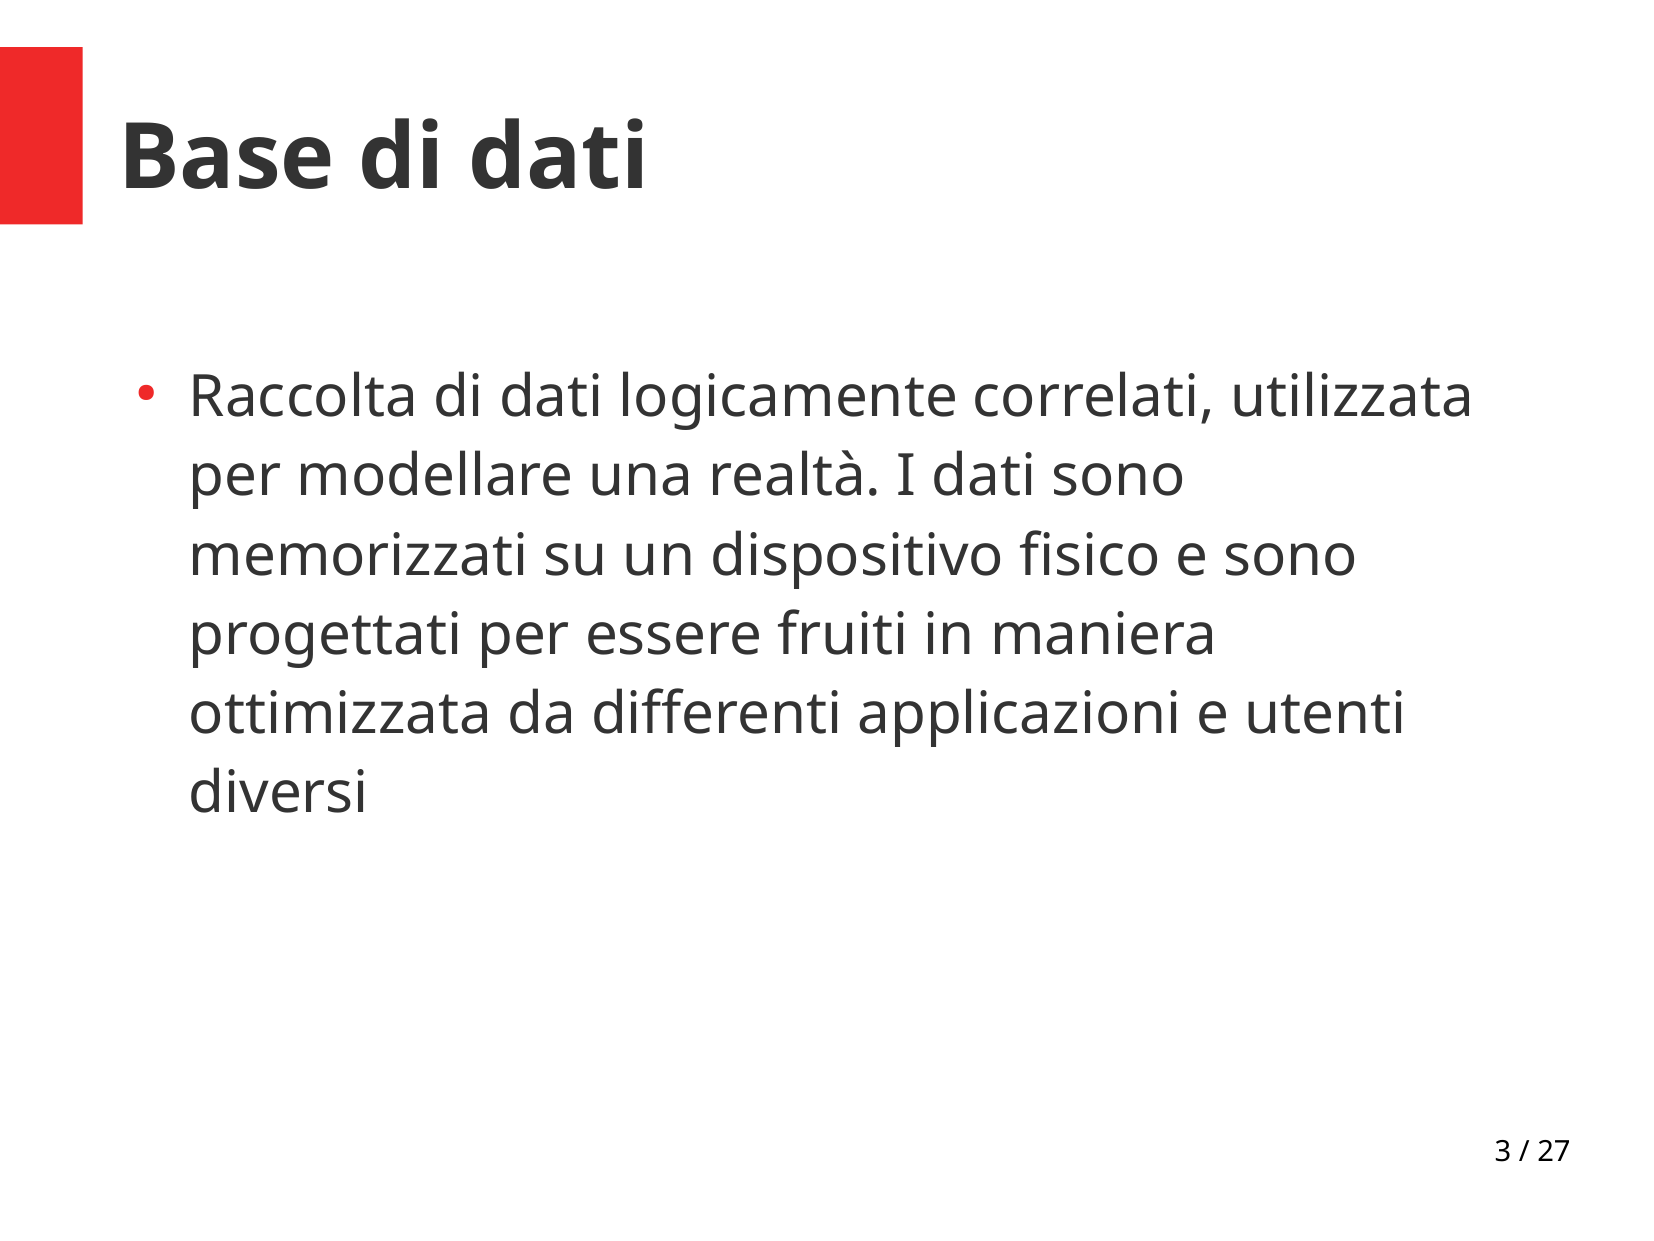

# Base di dati
Raccolta di dati logicamente correlati, utilizzata per modellare una realtà. I dati sono memorizzati su un dispositivo fisico e sono progettati per essere fruiti in maniera ottimizzata da differenti applicazioni e utenti diversi
3